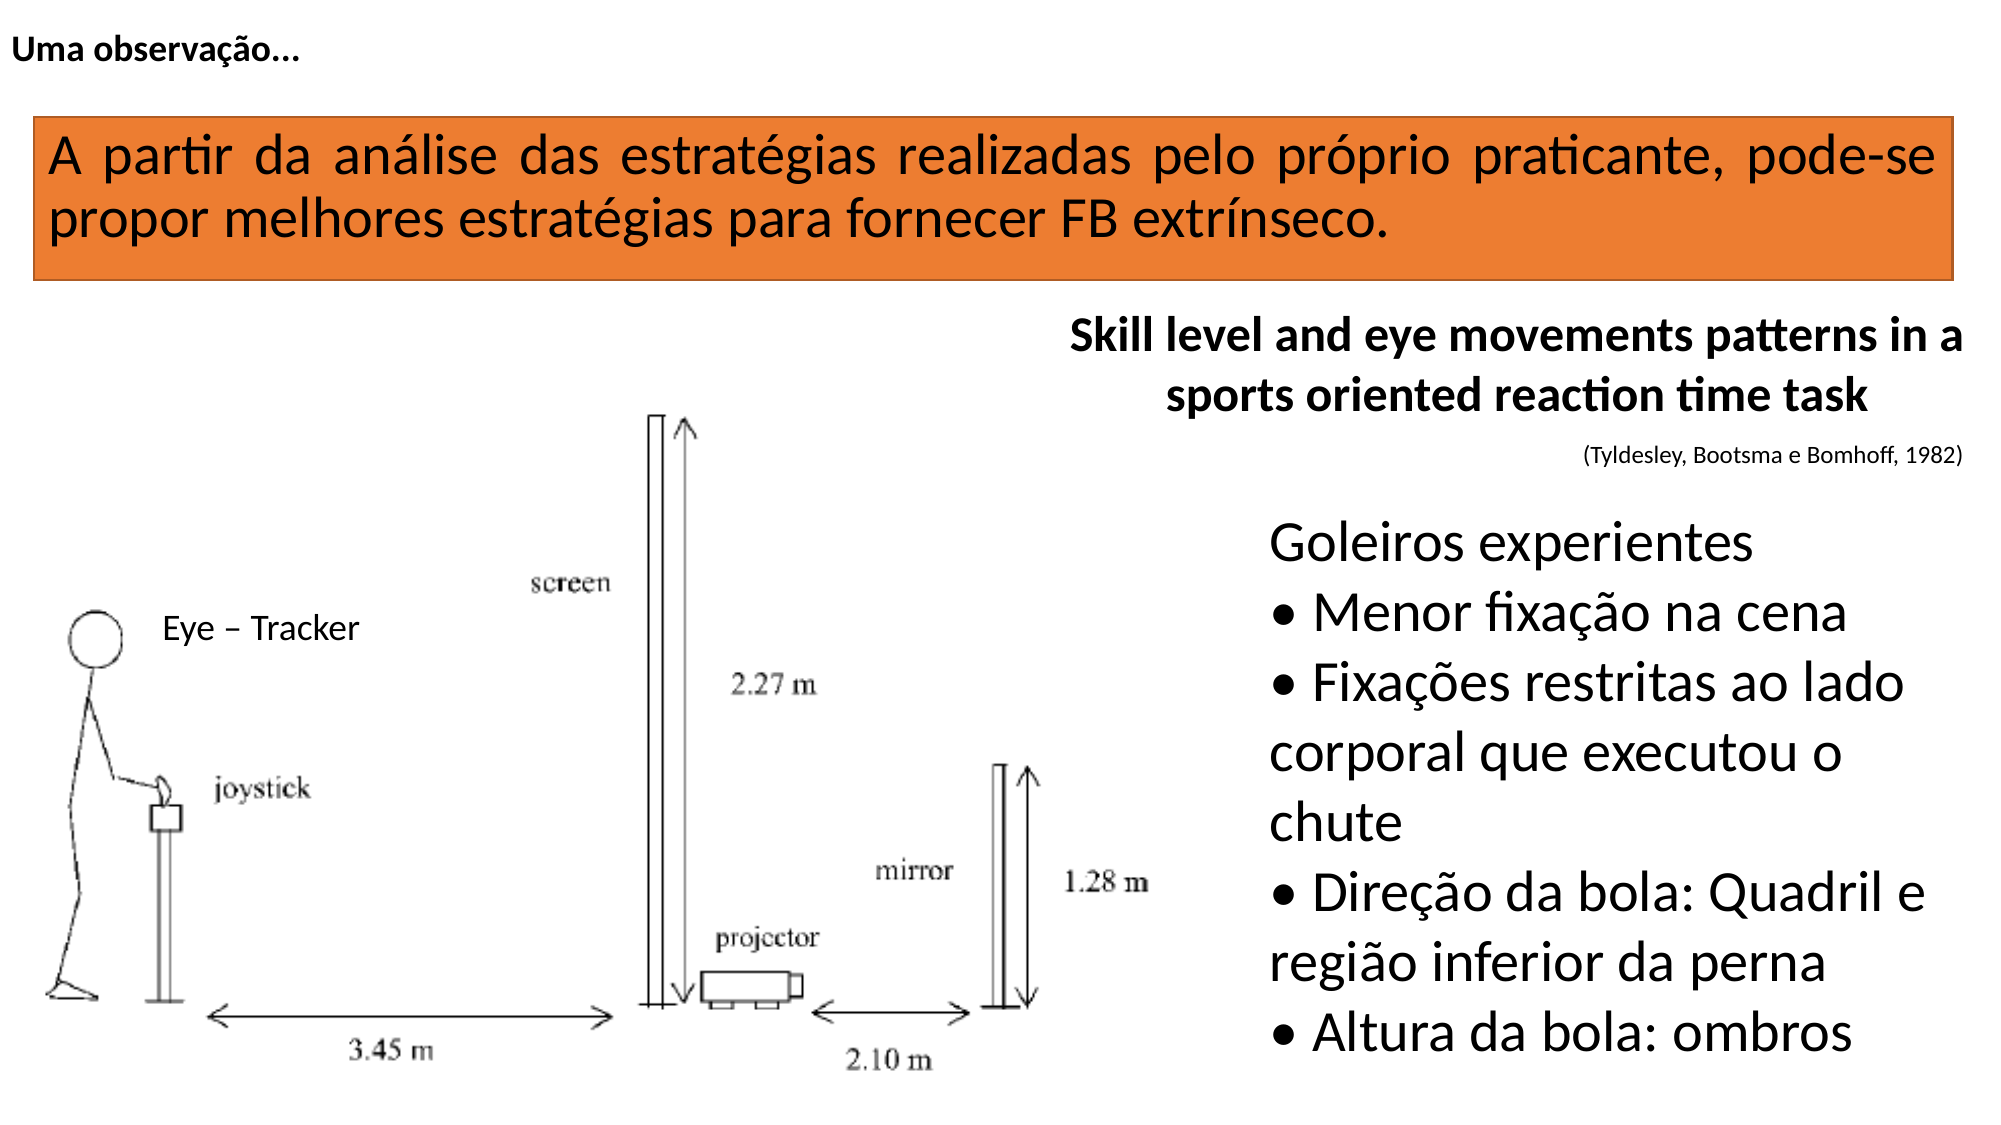

Uma observação...
A partir da análise das estratégias realizadas pelo próprio praticante, pode-se propor melhores estratégias para fornecer FB extrínseco.
Skill level and eye movements patterns in a sports oriented reaction time task
(Tyldesley, Bootsma e Bomhoff, 1982)
Goleiros experientes
• Menor fixação na cena
• Fixações restritas ao lado corporal que executou o chute
• Direção da bola: Quadril e região inferior da perna
• Altura da bola: ombros
Eye – Tracker